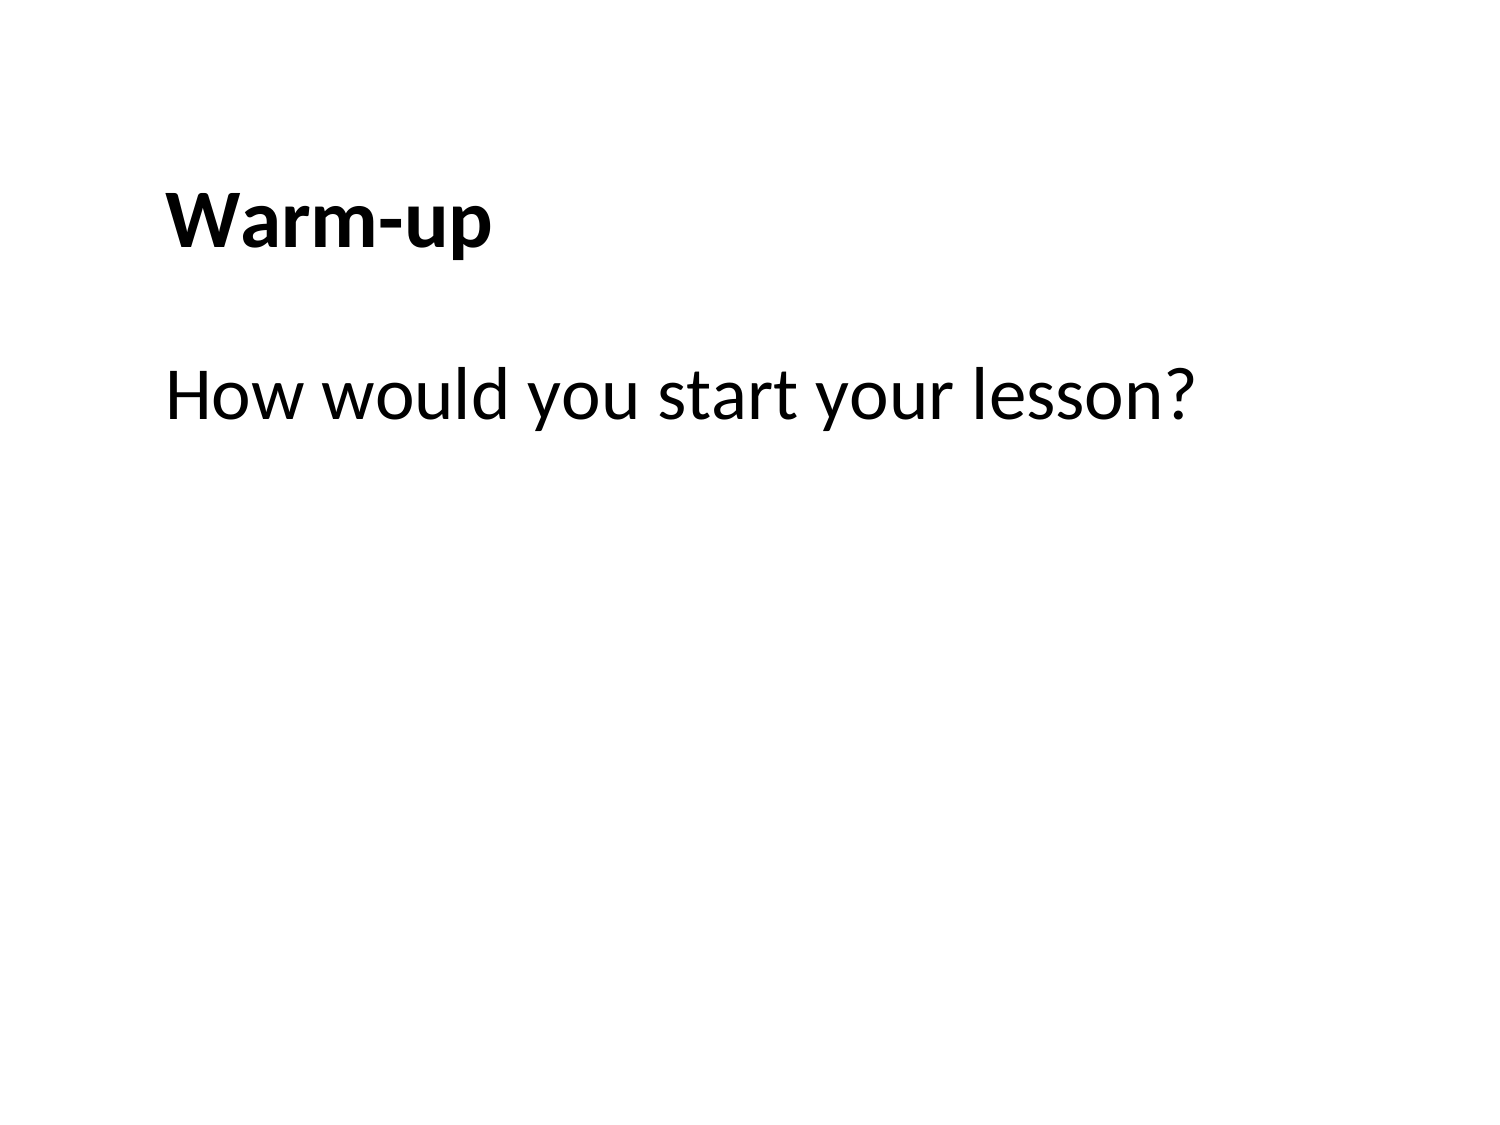

Warm-up
How would you start your lesson?